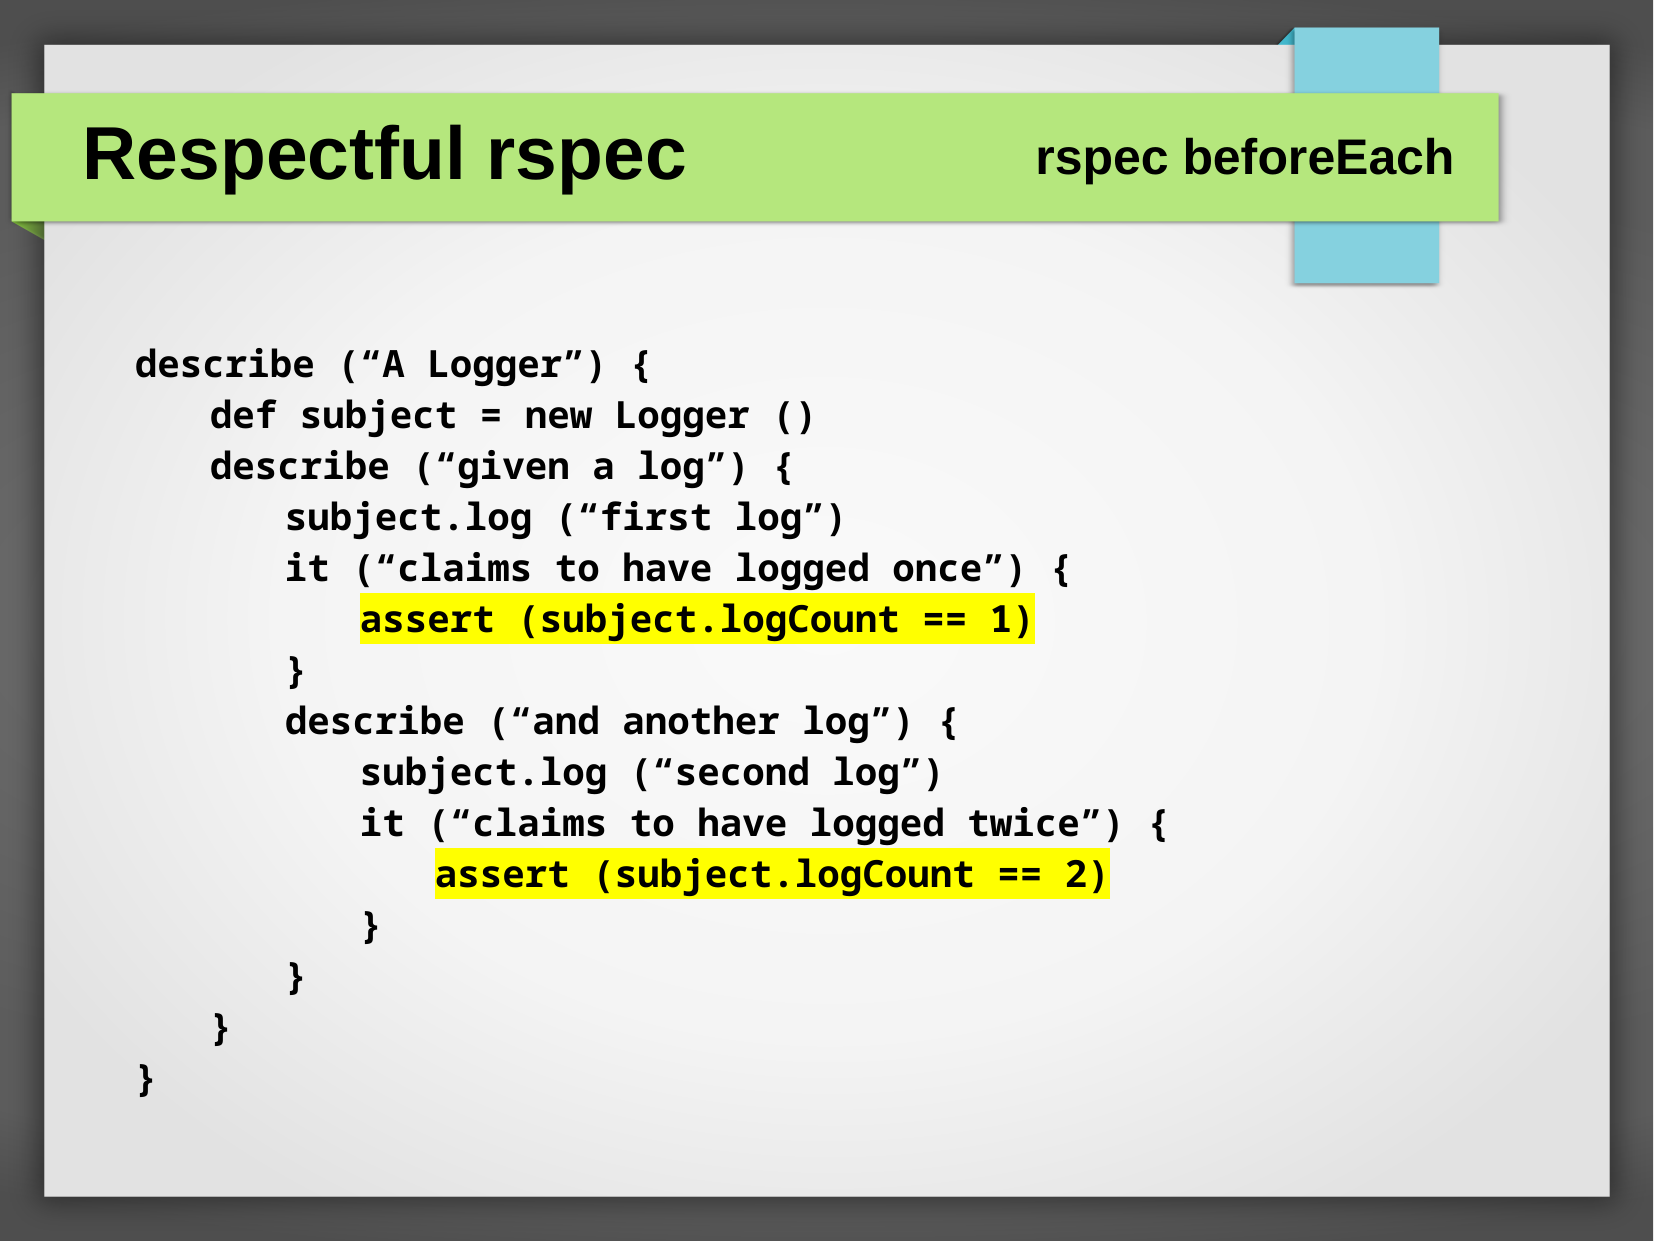

# Respectful rspec
rspec beforeEach
describe (“A Logger”) {
	def subject = new Logger ()
	describe (“given a log”) {
		subject.log (“first log”)
		it (“claims to have logged once”) {
			assert (subject.logCount == 1)
		}
		describe (“and another log”) {
			subject.log (“second log”)
			it (“claims to have logged twice”) {
				assert (subject.logCount == 2)
			}
		}
	}
}